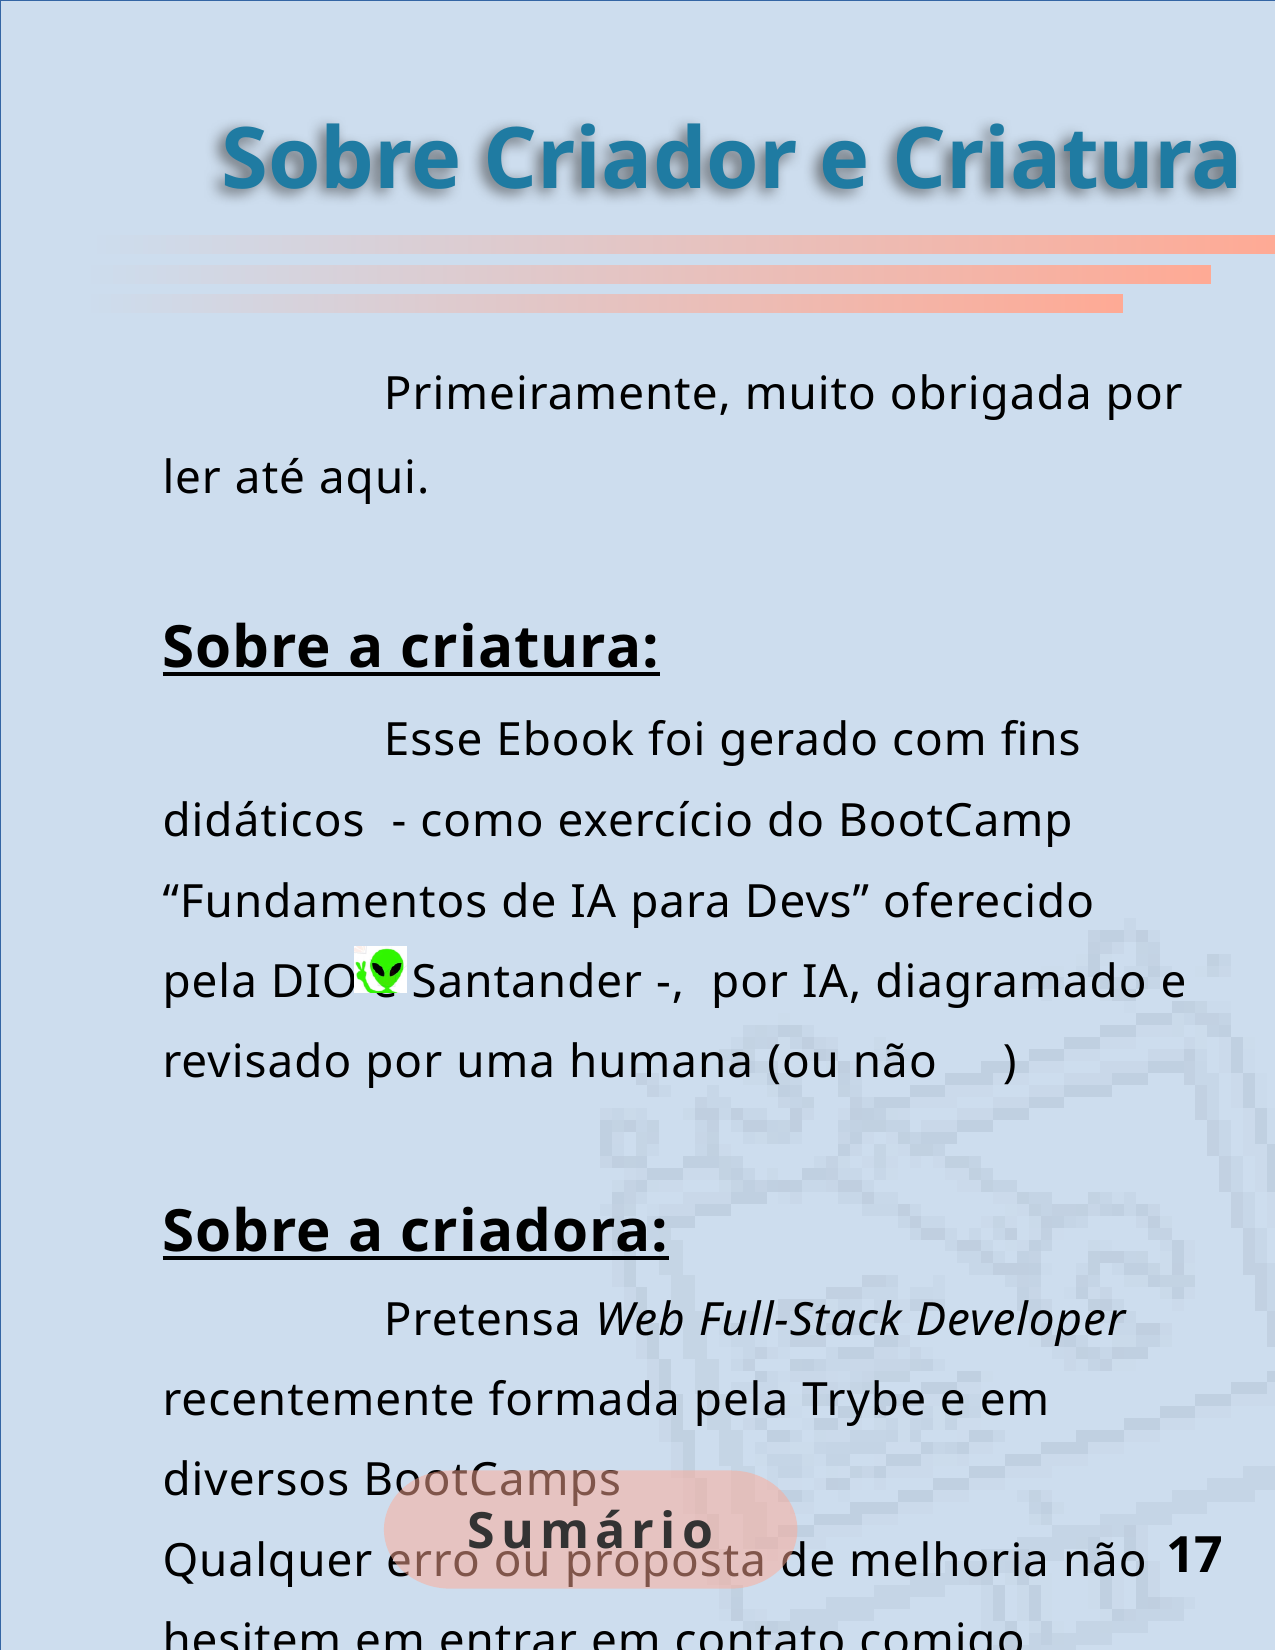

Sobre Criador e Criatura
			Primeiramente, muito obrigada por ler até aqui.
Sobre a criatura:
			Esse Ebook foi gerado com fins didáticos - como exercício do BootCamp “Fundamentos de IA para Devs” oferecido pela DIO e Santander -, por IA, diagramado e revisado por uma humana (ou não )
Sobre a criadora:
			Pretensa Web Full-Stack Developer recentemente formada pela Trybe e em diversos BootCamps
Qualquer erro ou proposta de melhoria não hesitem em entrar em contato comigo.
Sumário
17